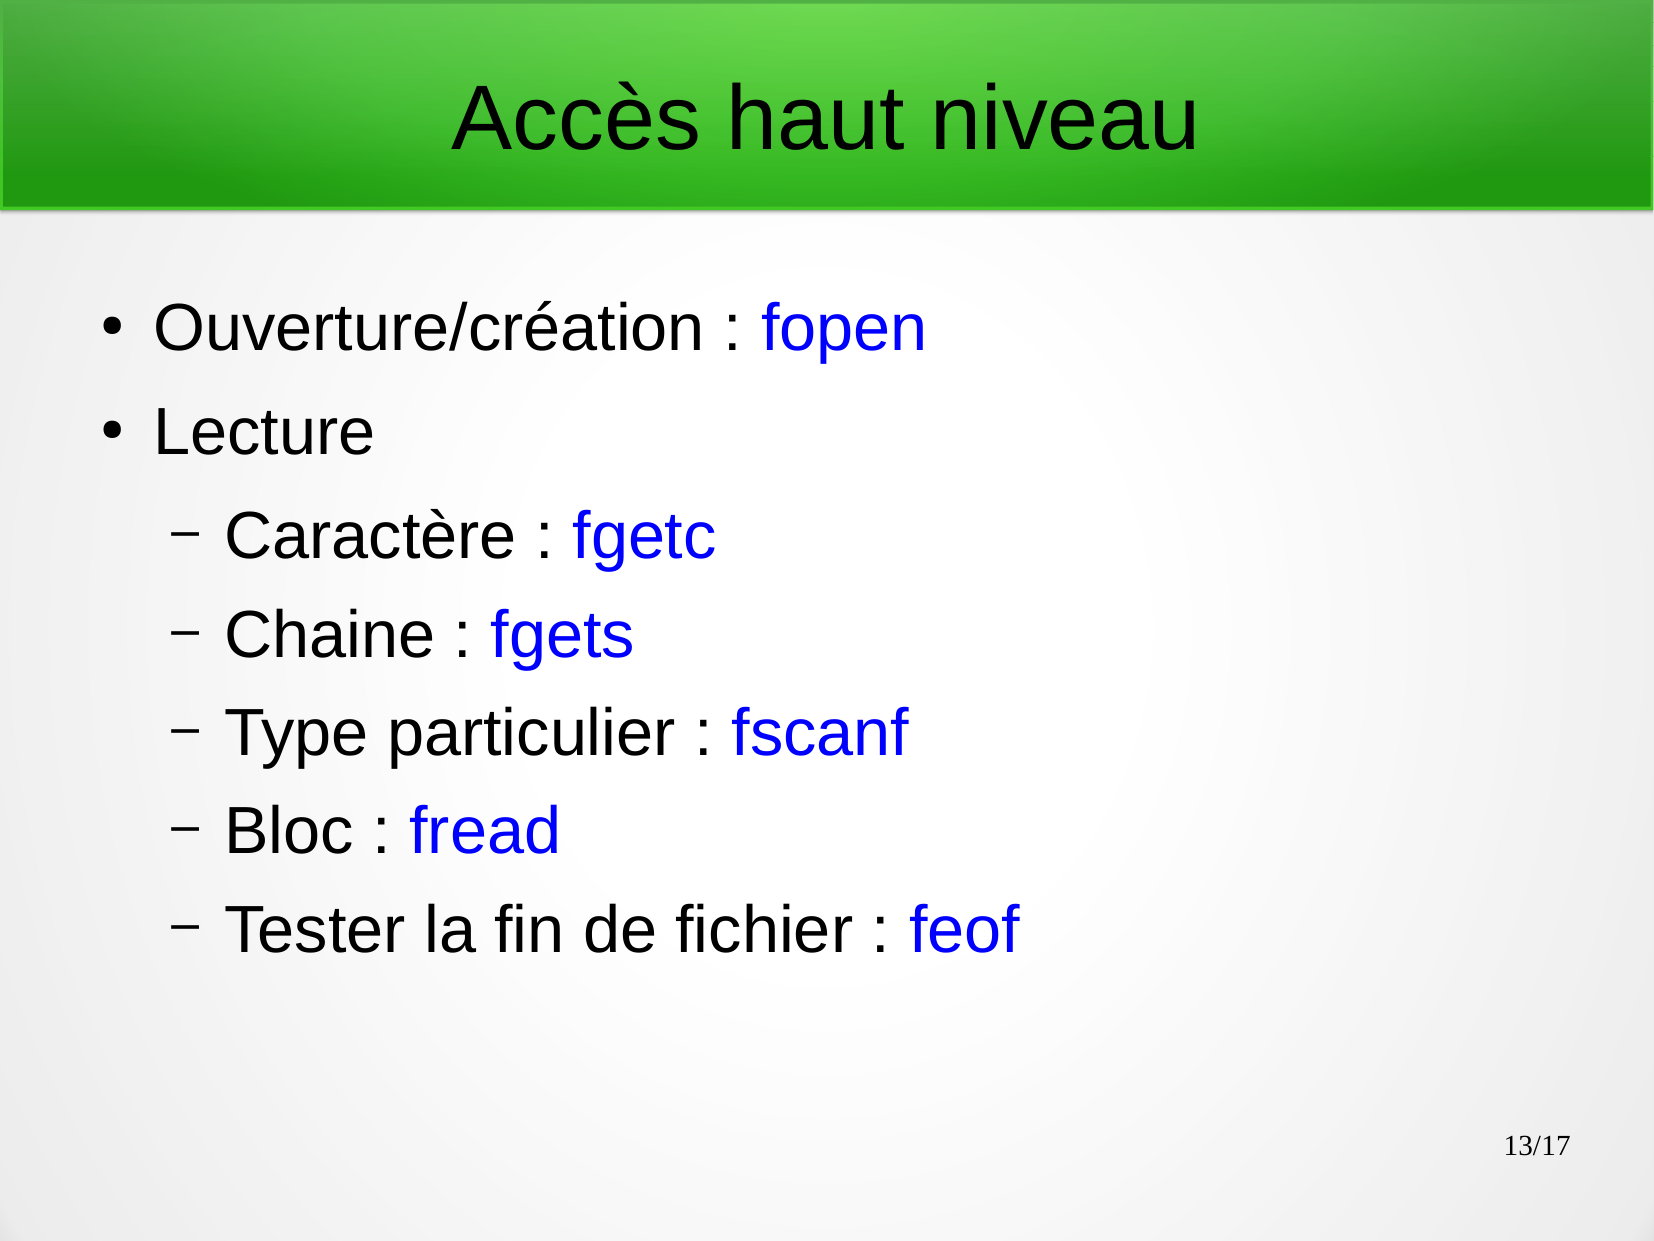

# Accès haut niveau
Ouverture/création : fopen
Lecture
Caractère : fgetc
Chaine : fgets
Type particulier : fscanf
Bloc : fread
Tester la fin de fichier : feof
13